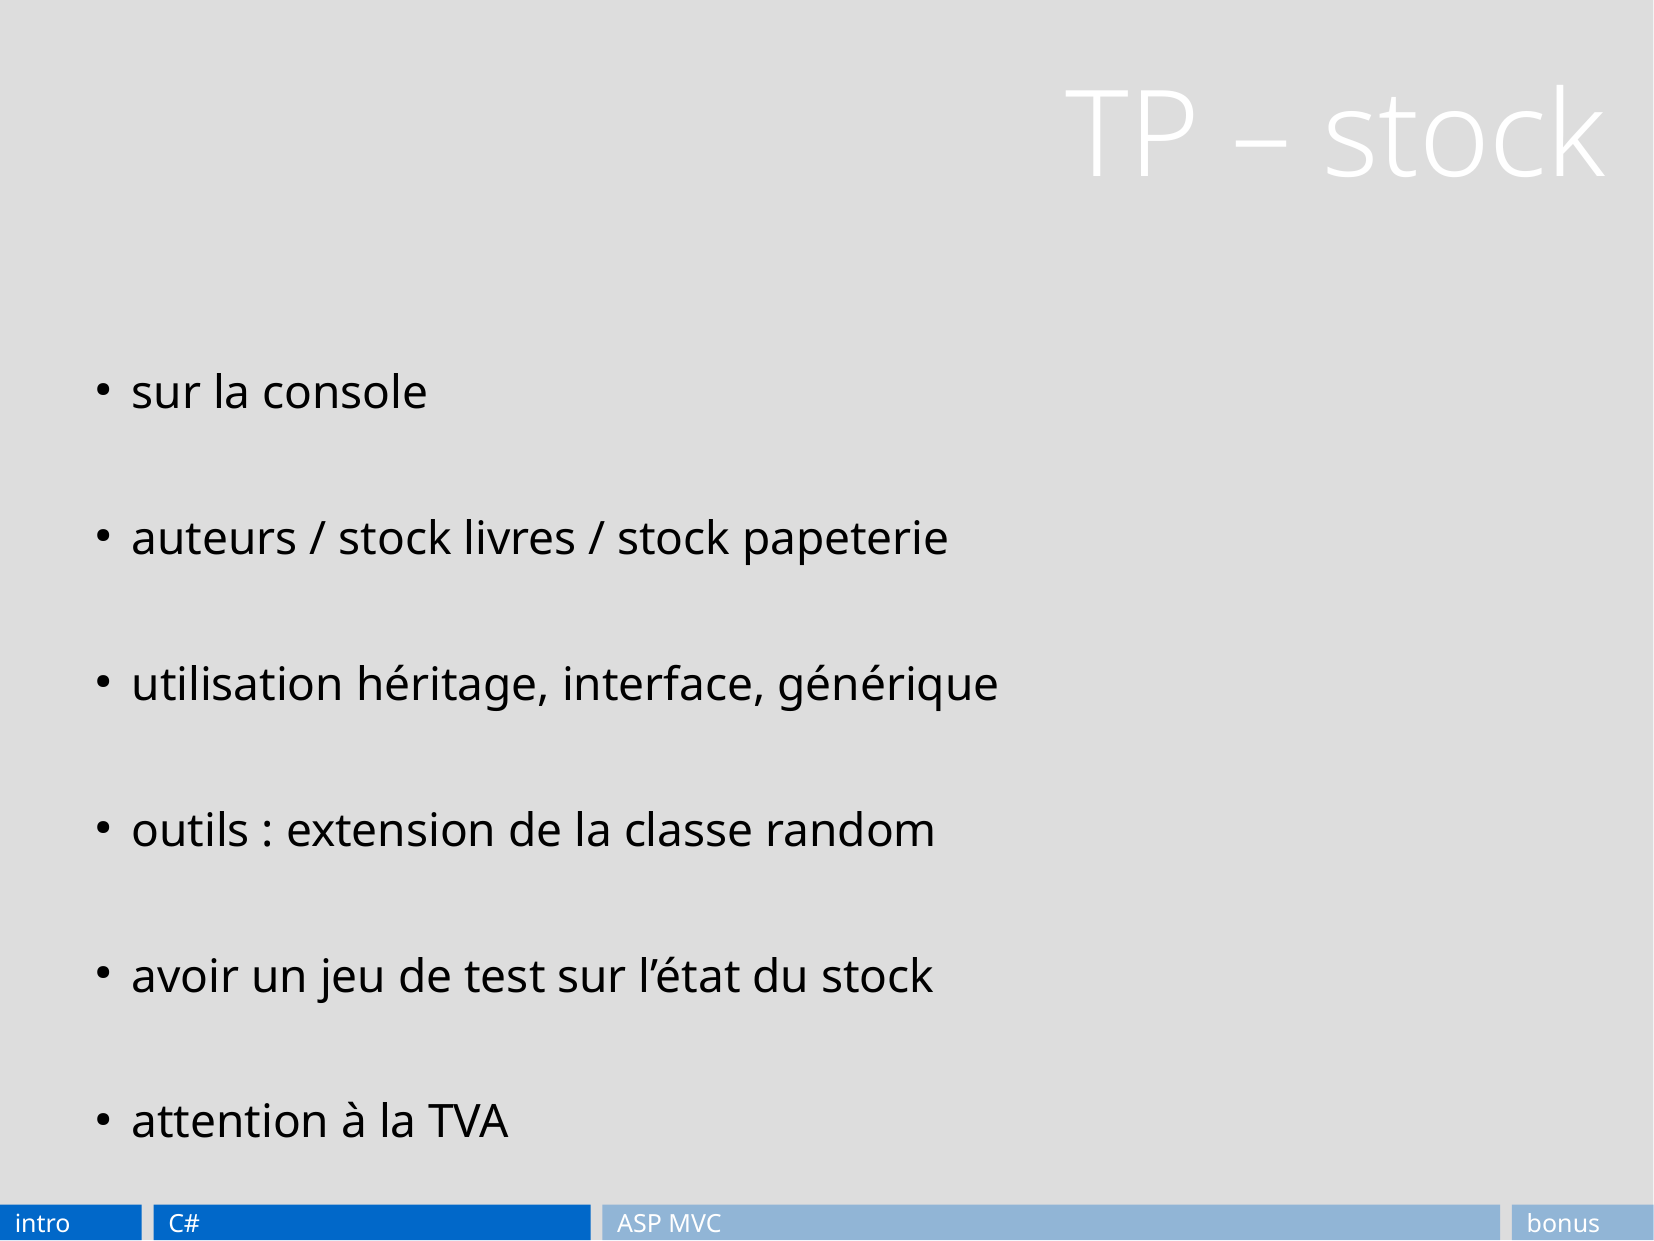

# TP – stock
sur la console
auteurs / stock livres / stock papeterie
utilisation héritage, interface, générique
outils : extension de la classe random
avoir un jeu de test sur l’état du stock
attention à la TVA
intro
C#
ASP MVC
bonus